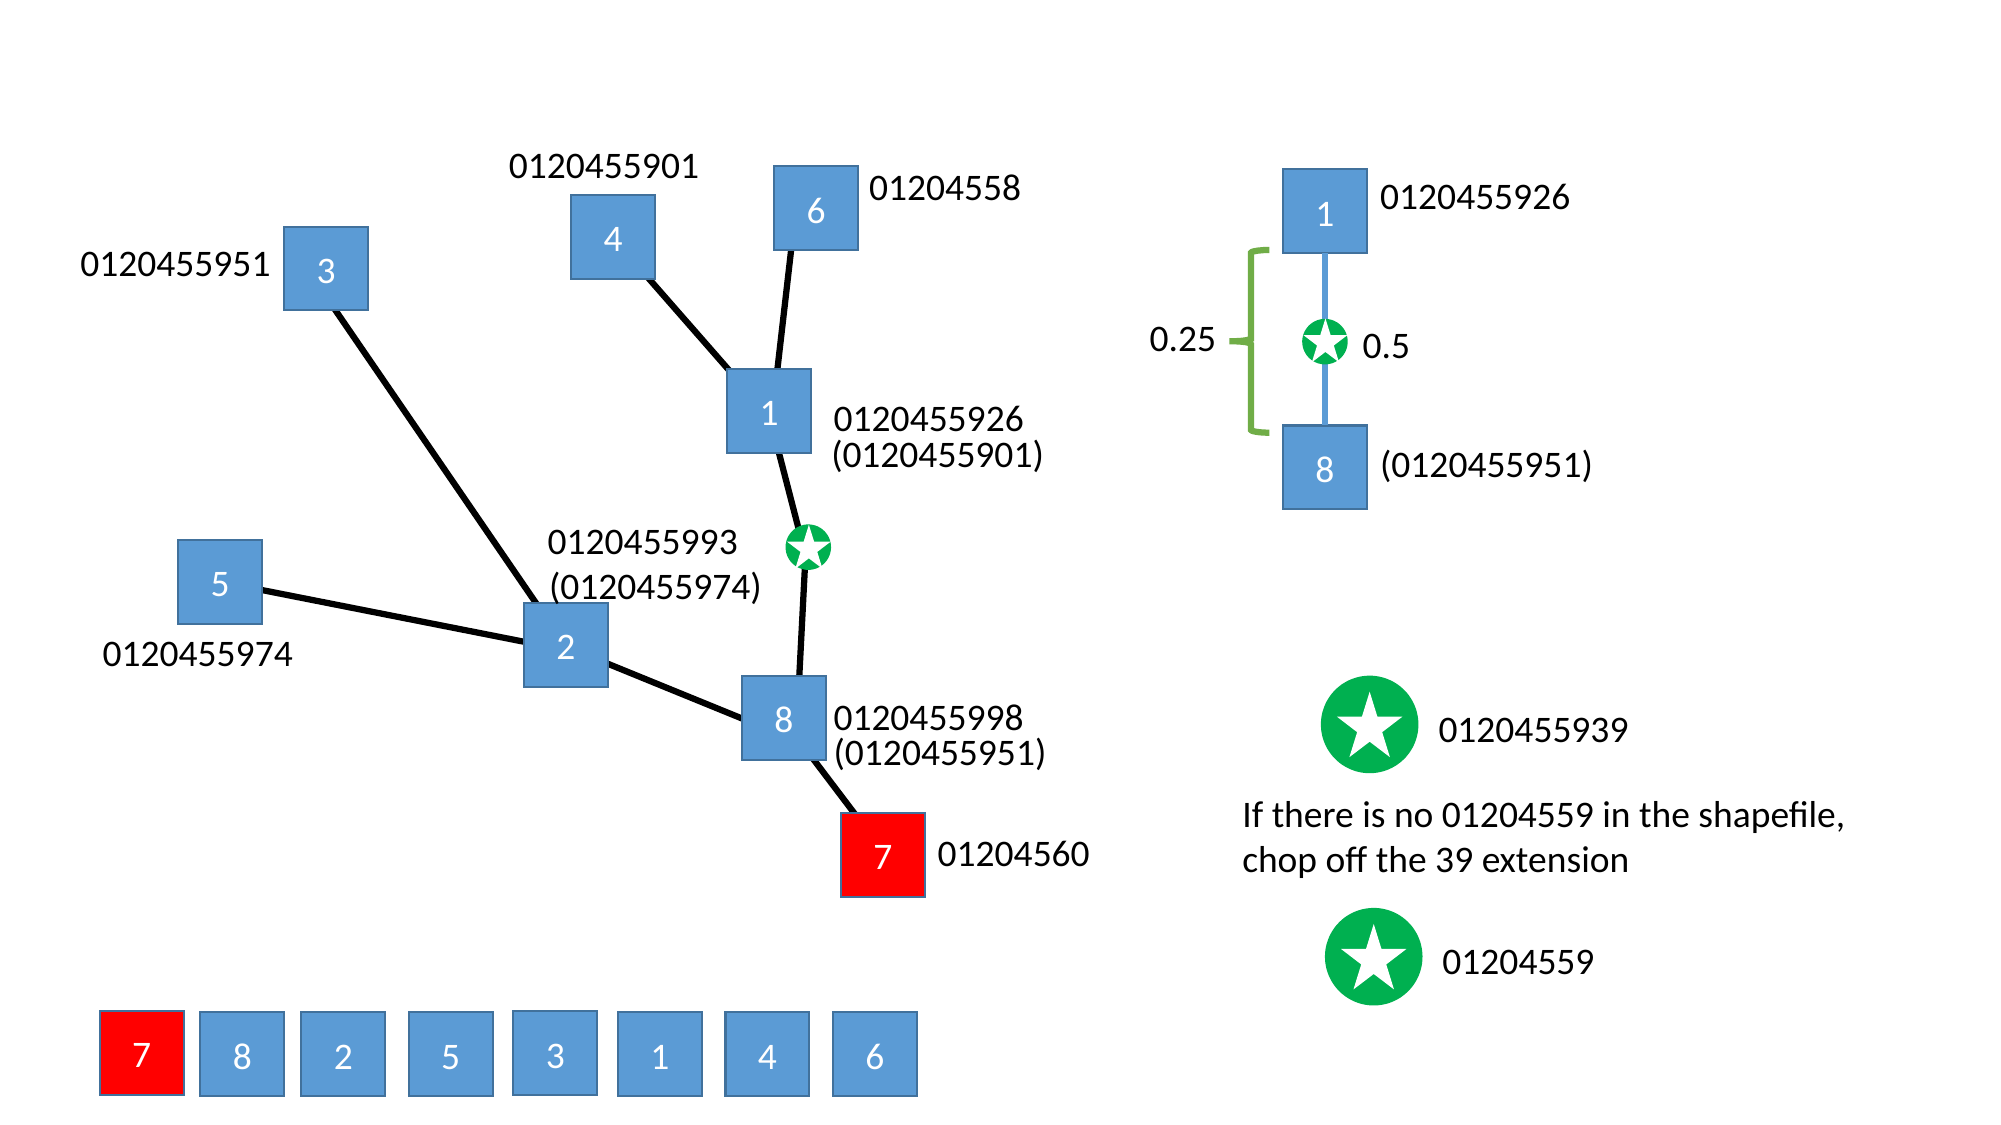

0120455901
01204558
0120455926
6
4
3
1
5
2
8
7
1
0120455951
0.25
0.5
0120455926
(0120455901)
8
(0120455951)
0120455993
(0120455974)
0120455974
0120455939
0120455998
(0120455951)
If there is no 01204559 in the shapefile,
chop off the 39 extension
01204560
01204559
7
3
8
2
5
1
4
6